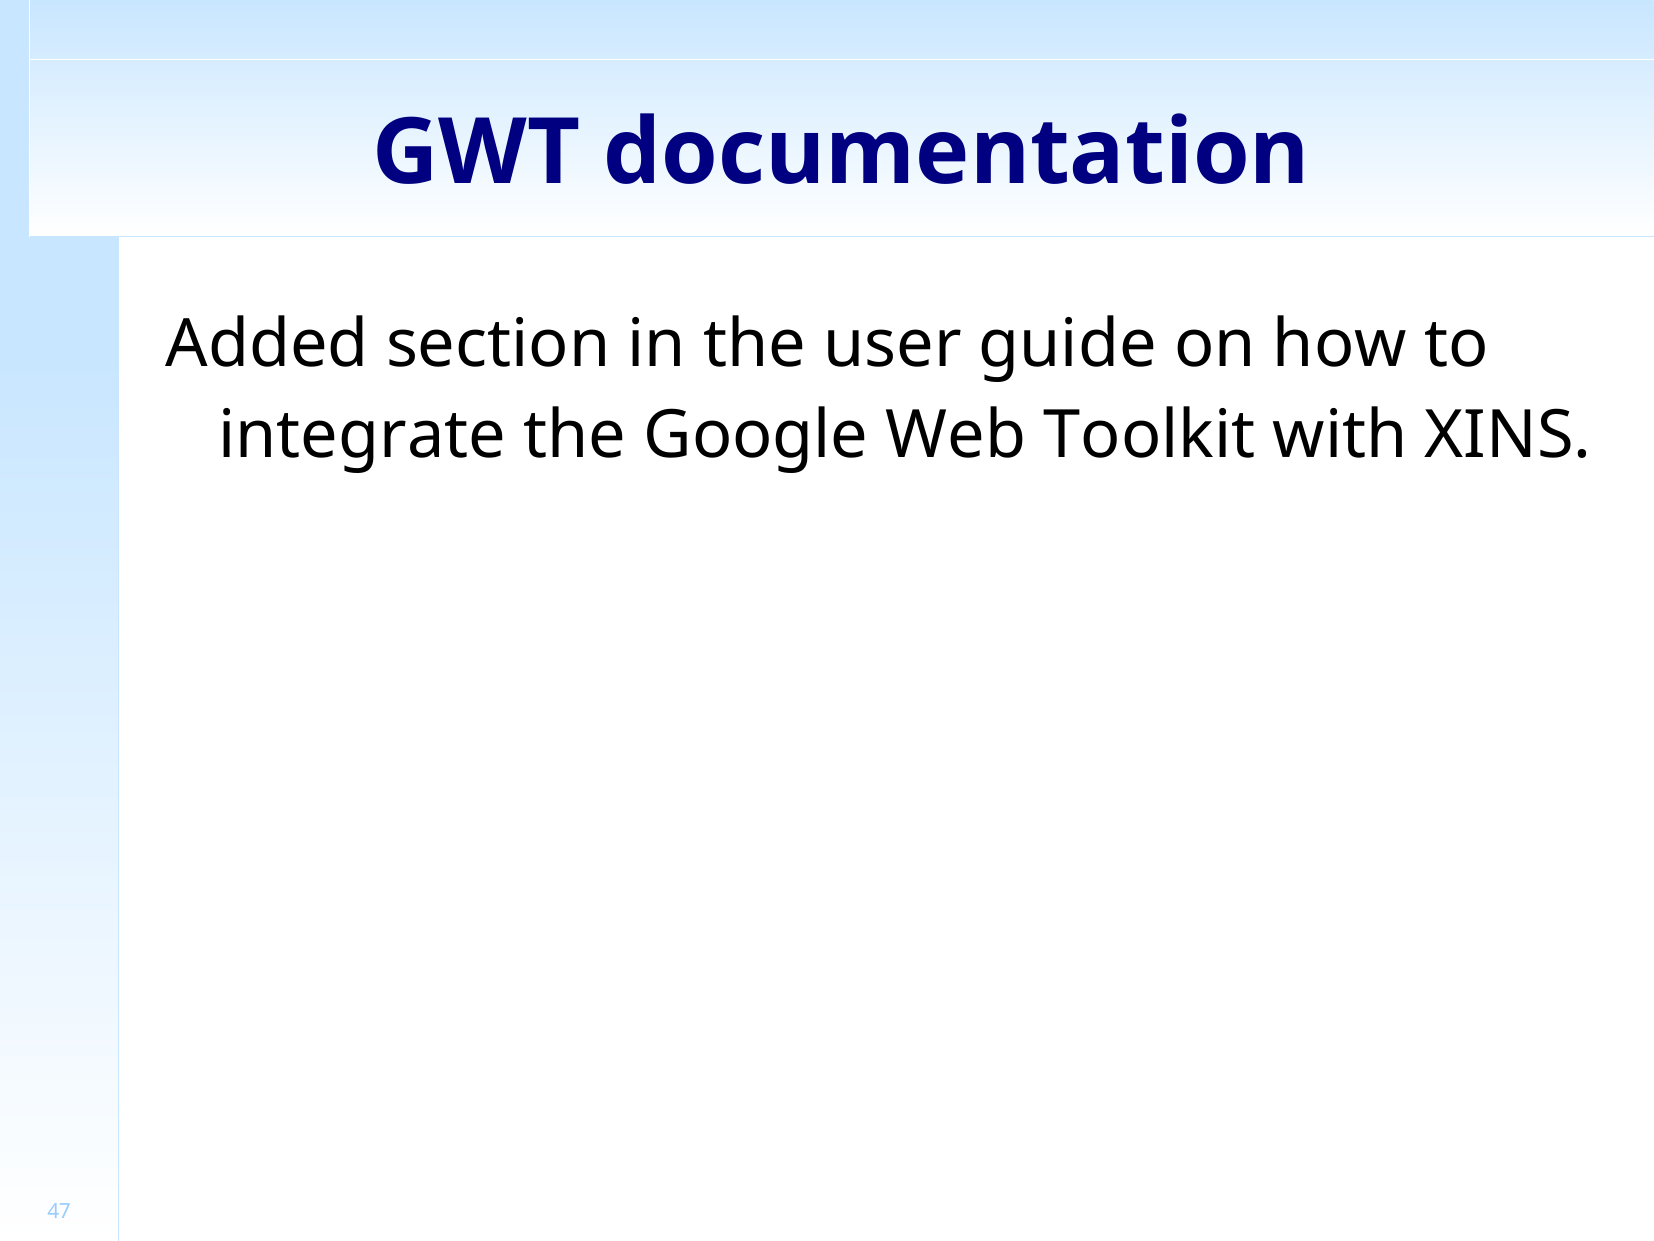

# GWT documentation
Added section in the user guide on how to integrate the Google Web Toolkit with XINS.